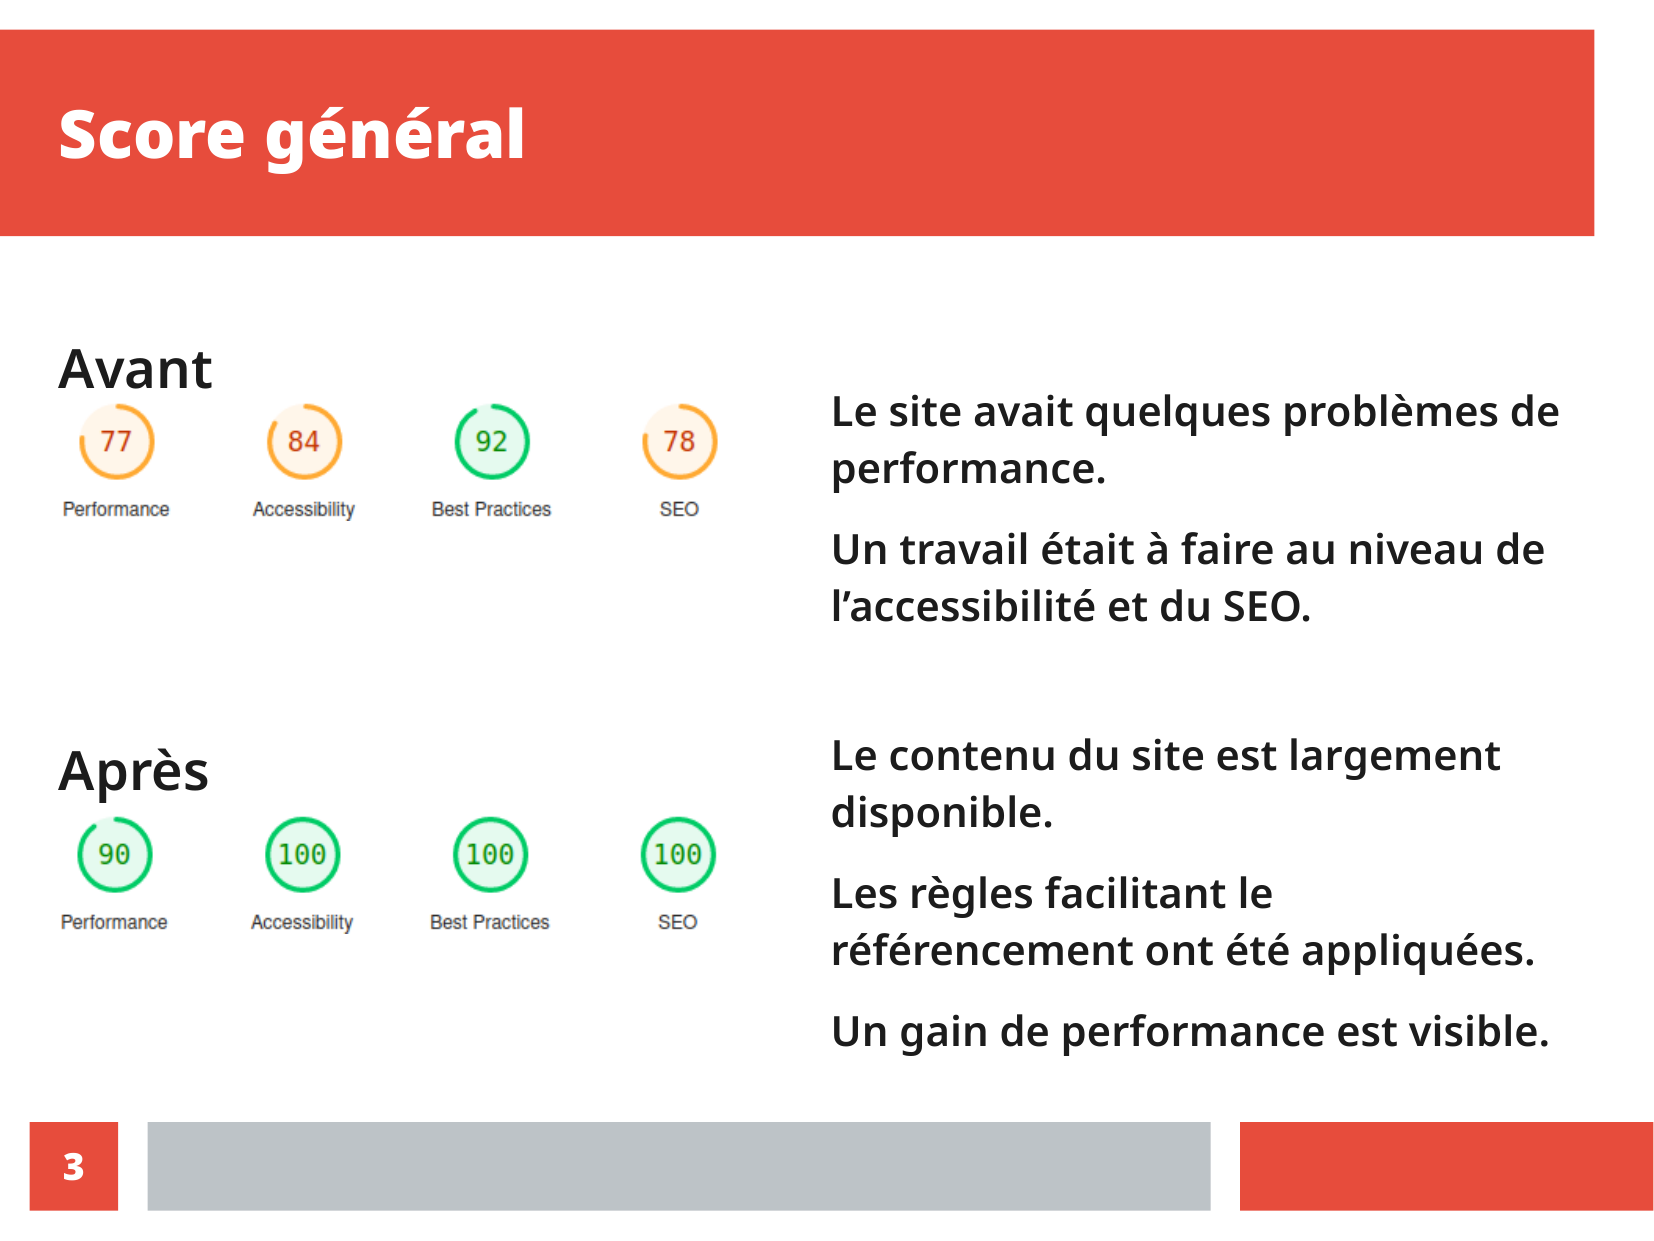

# Score général
Le site avait quelques problèmes de performance.
Un travail était à faire au niveau de l’accessibilité et du SEO.
Avant
Le contenu du site est largement disponible.
Les règles facilitant le référencement ont été appliquées.
Un gain de performance est visible.
Après
3